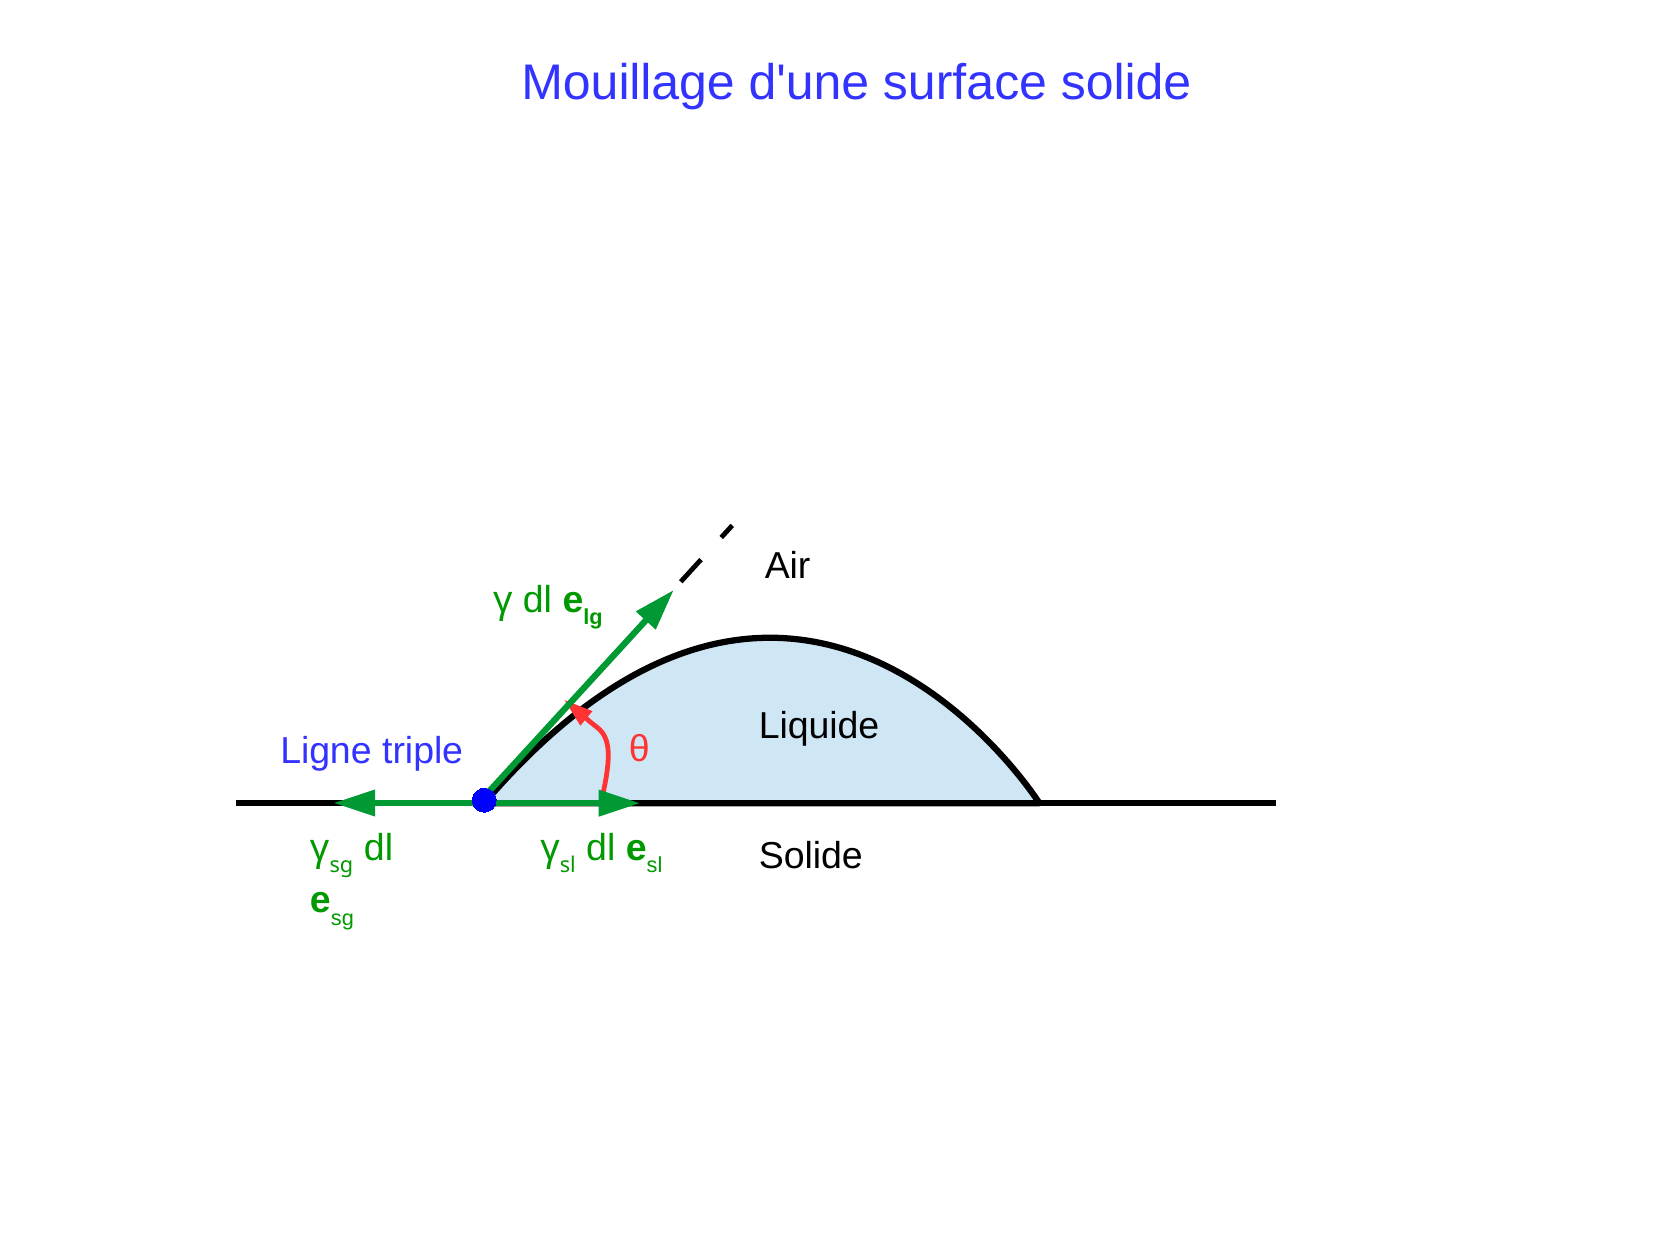

Mouillage d'une surface solide
Air
γ dl elg
Liquide
θ
Ligne triple
γsg dl esg
γsl dl esl
Solide